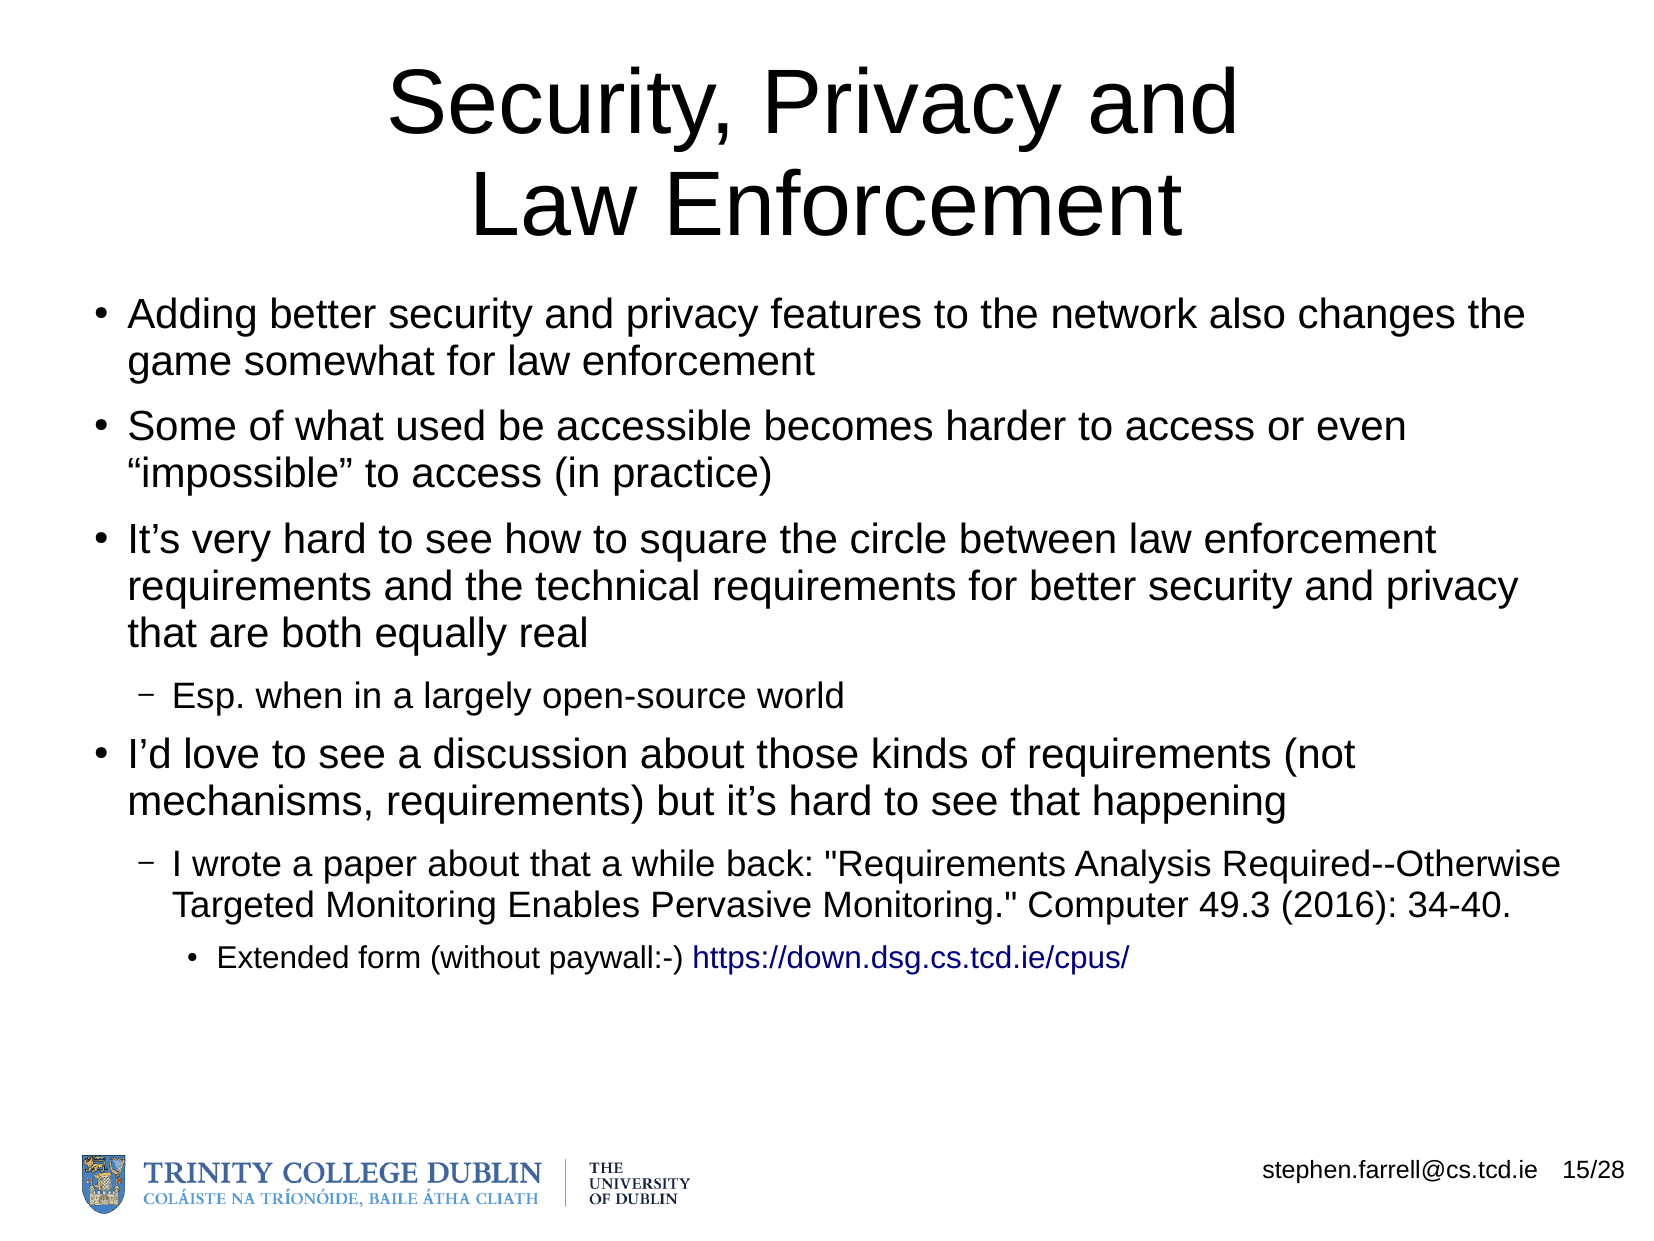

# Security, Privacy and Law Enforcement
Adding better security and privacy features to the network also changes the game somewhat for law enforcement
Some of what used be accessible becomes harder to access or even “impossible” to access (in practice)
It’s very hard to see how to square the circle between law enforcement requirements and the technical requirements for better security and privacy that are both equally real
Esp. when in a largely open-source world
I’d love to see a discussion about those kinds of requirements (not mechanisms, requirements) but it’s hard to see that happening
I wrote a paper about that a while back: "Requirements Analysis Required--Otherwise Targeted Monitoring Enables Pervasive Monitoring." Computer 49.3 (2016): 34-40.
Extended form (without paywall:-) https://down.dsg.cs.tcd.ie/cpus/